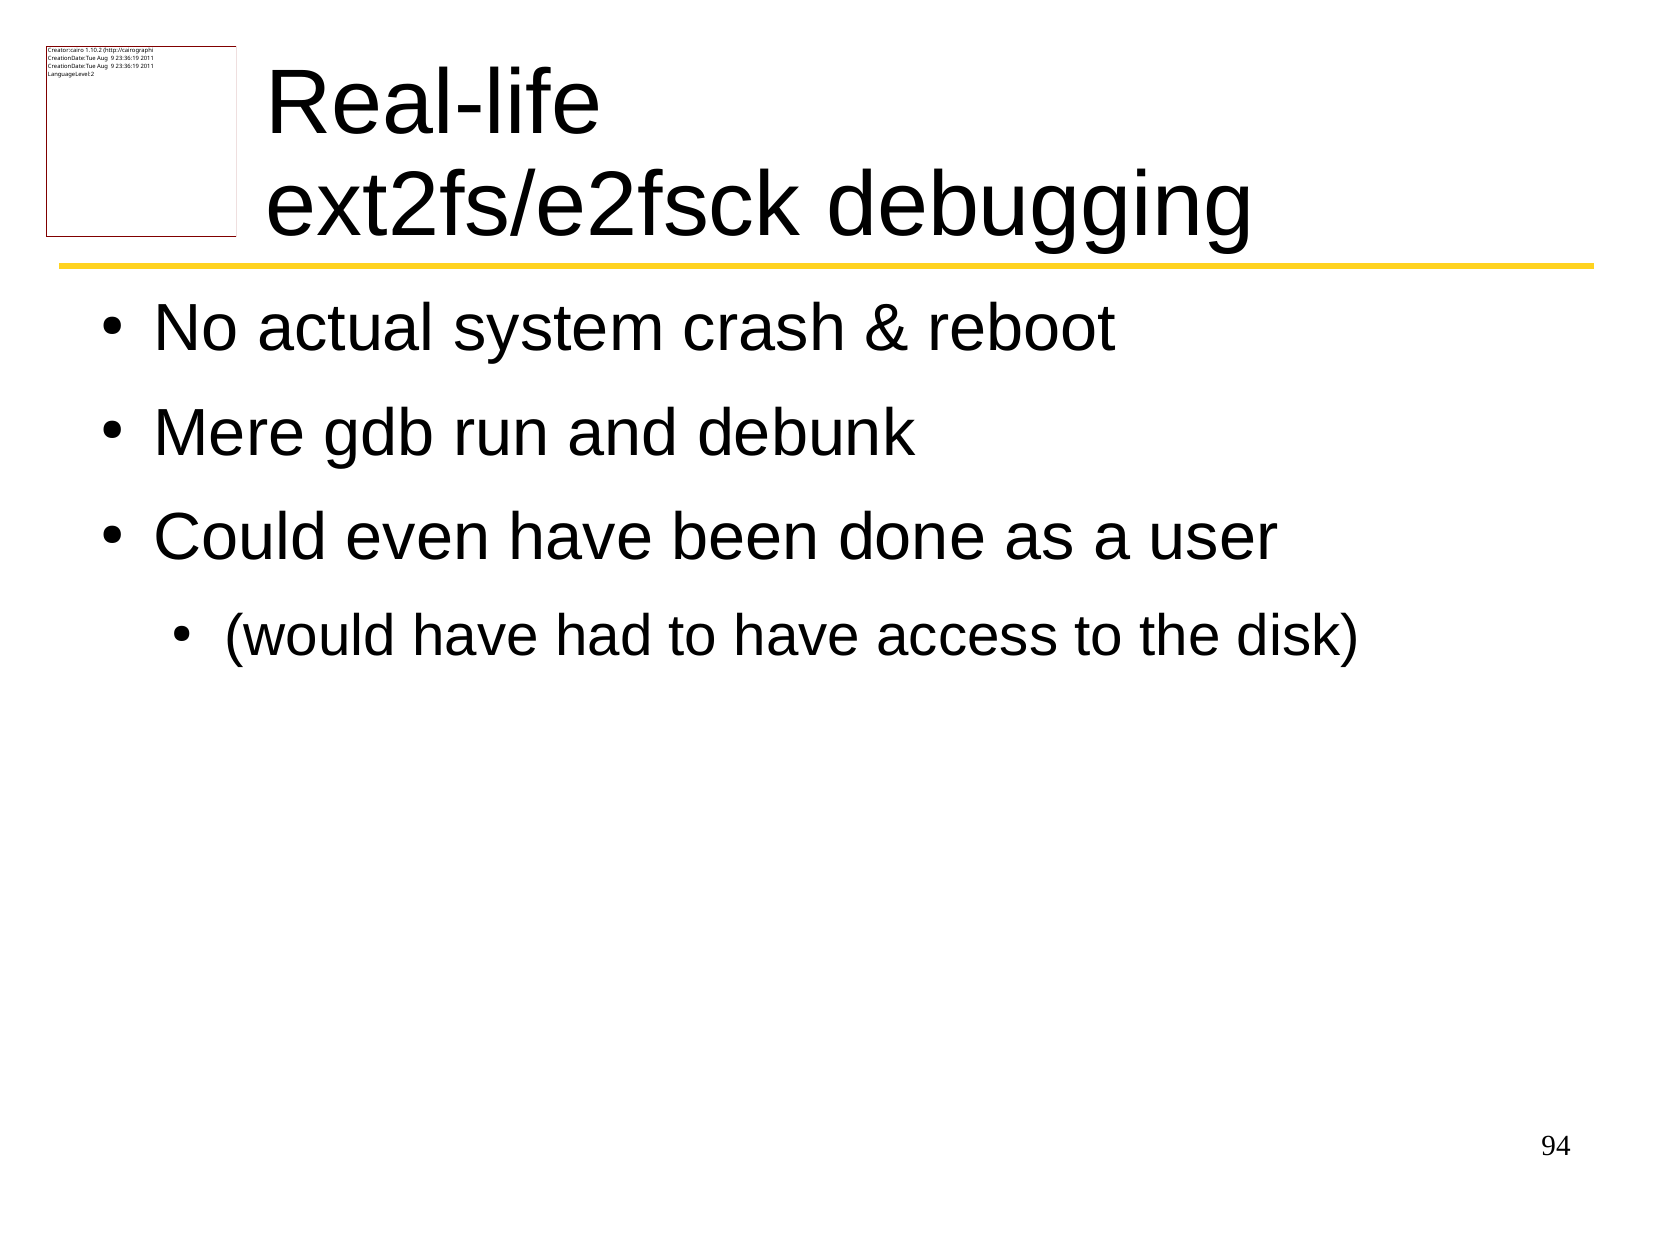

# Real-life ext2fs/e2fsck debugging
No actual system crash & reboot
Mere gdb run and debunk
Could even have been done as a user
(would have had to have access to the disk)
94